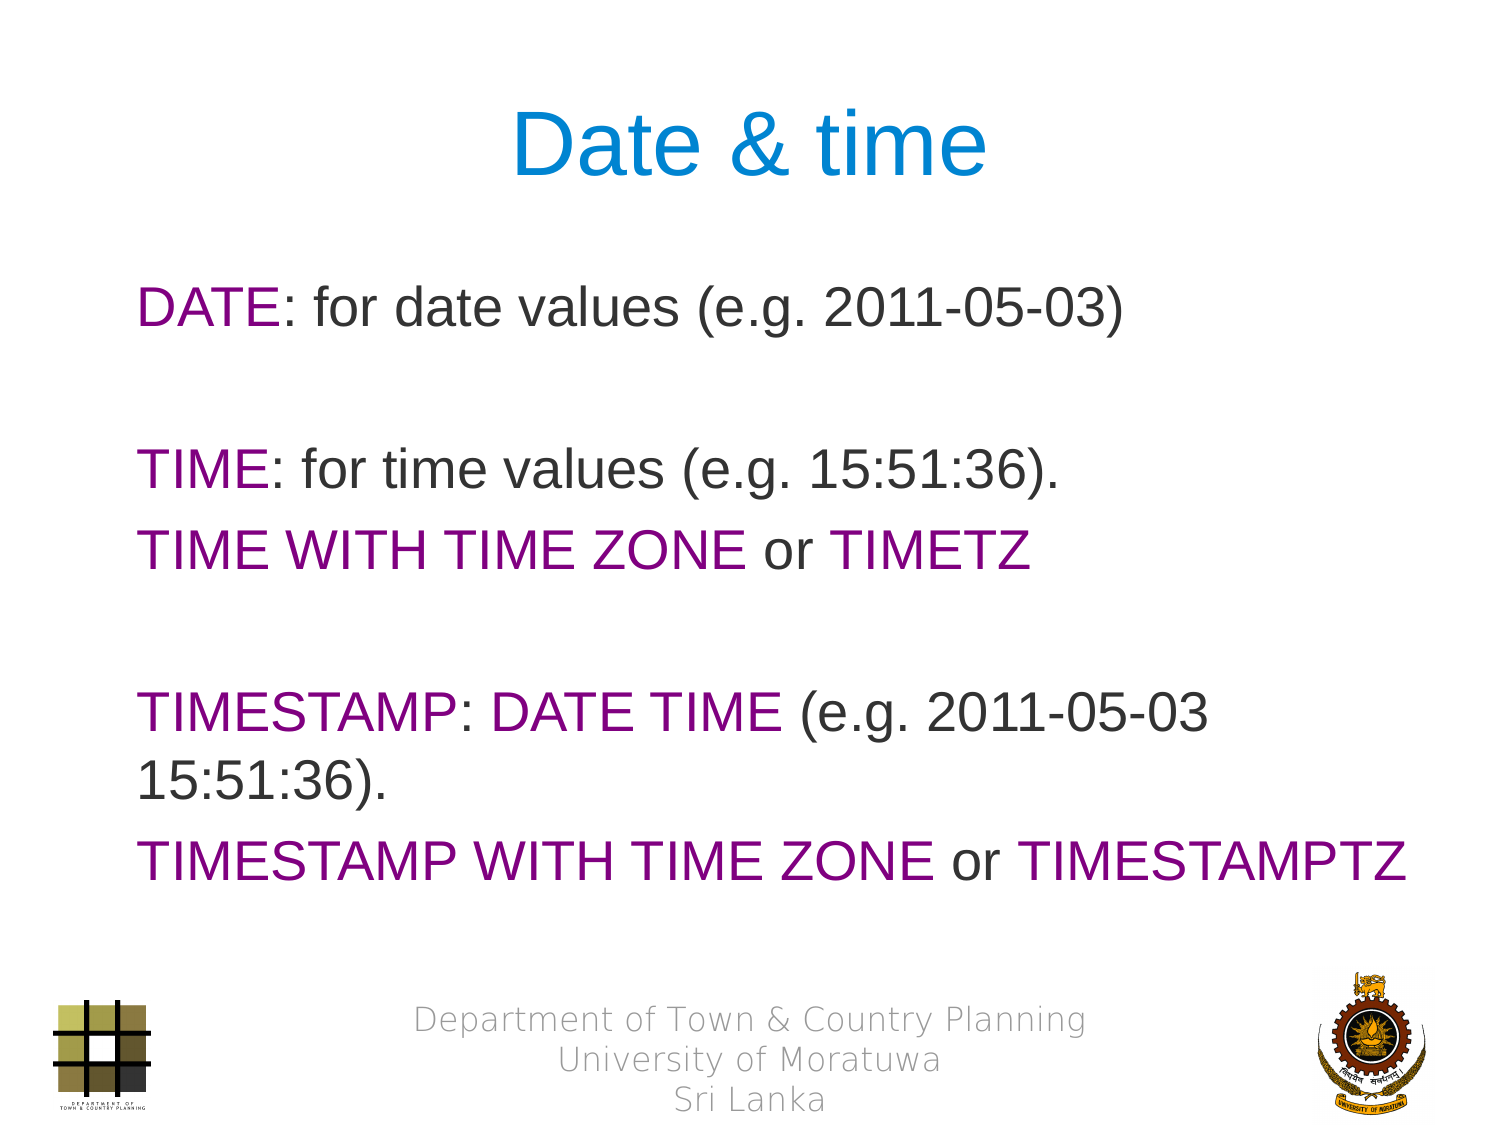

# Date & time
DATE: for date values (e.g. 2011-05-03)
TIME: for time values (e.g. 15:51:36).
TIME WITH TIME ZONE or TIMETZ
TIMESTAMP: DATE TIME (e.g. 2011-05-03 15:51:36).
TIMESTAMP WITH TIME ZONE or TIMESTAMPTZ